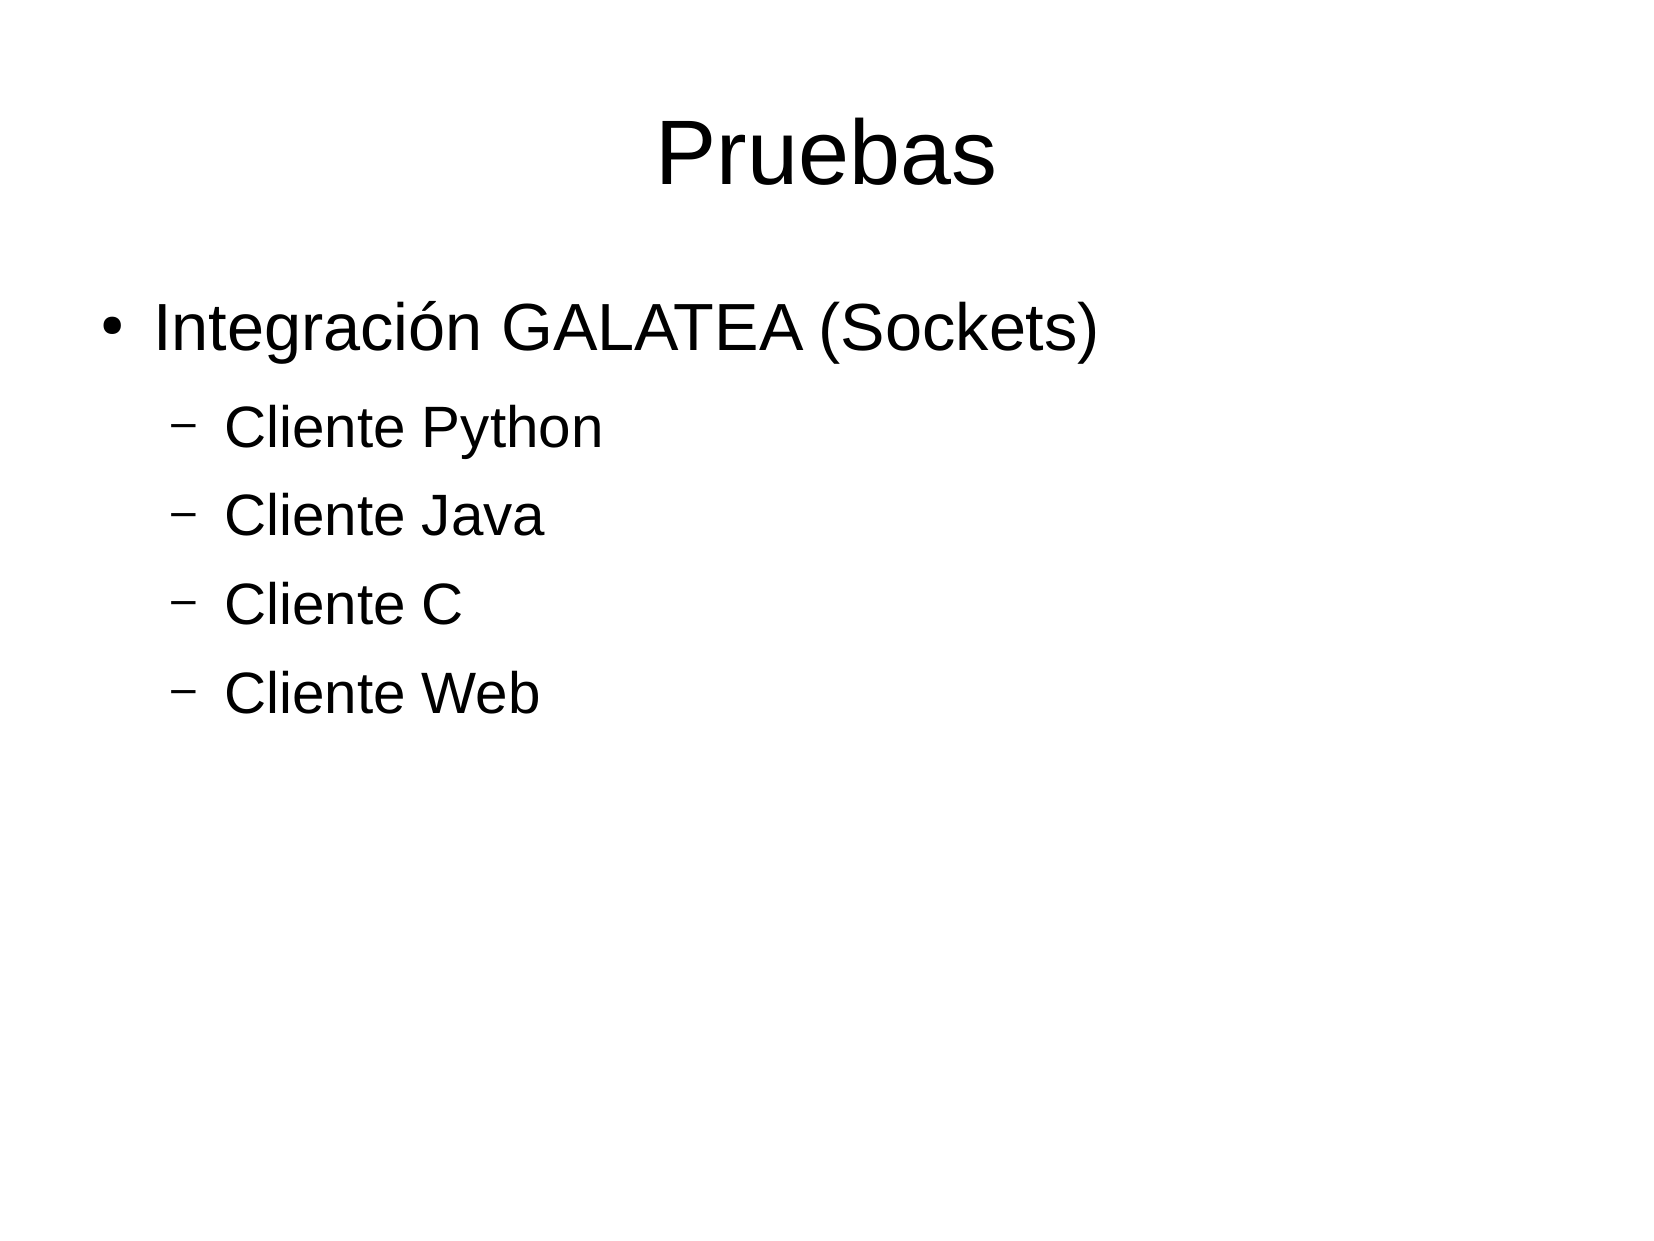

# Pruebas
Integración GALATEA (Sockets)
Cliente Python
Cliente Java
Cliente C
Cliente Web